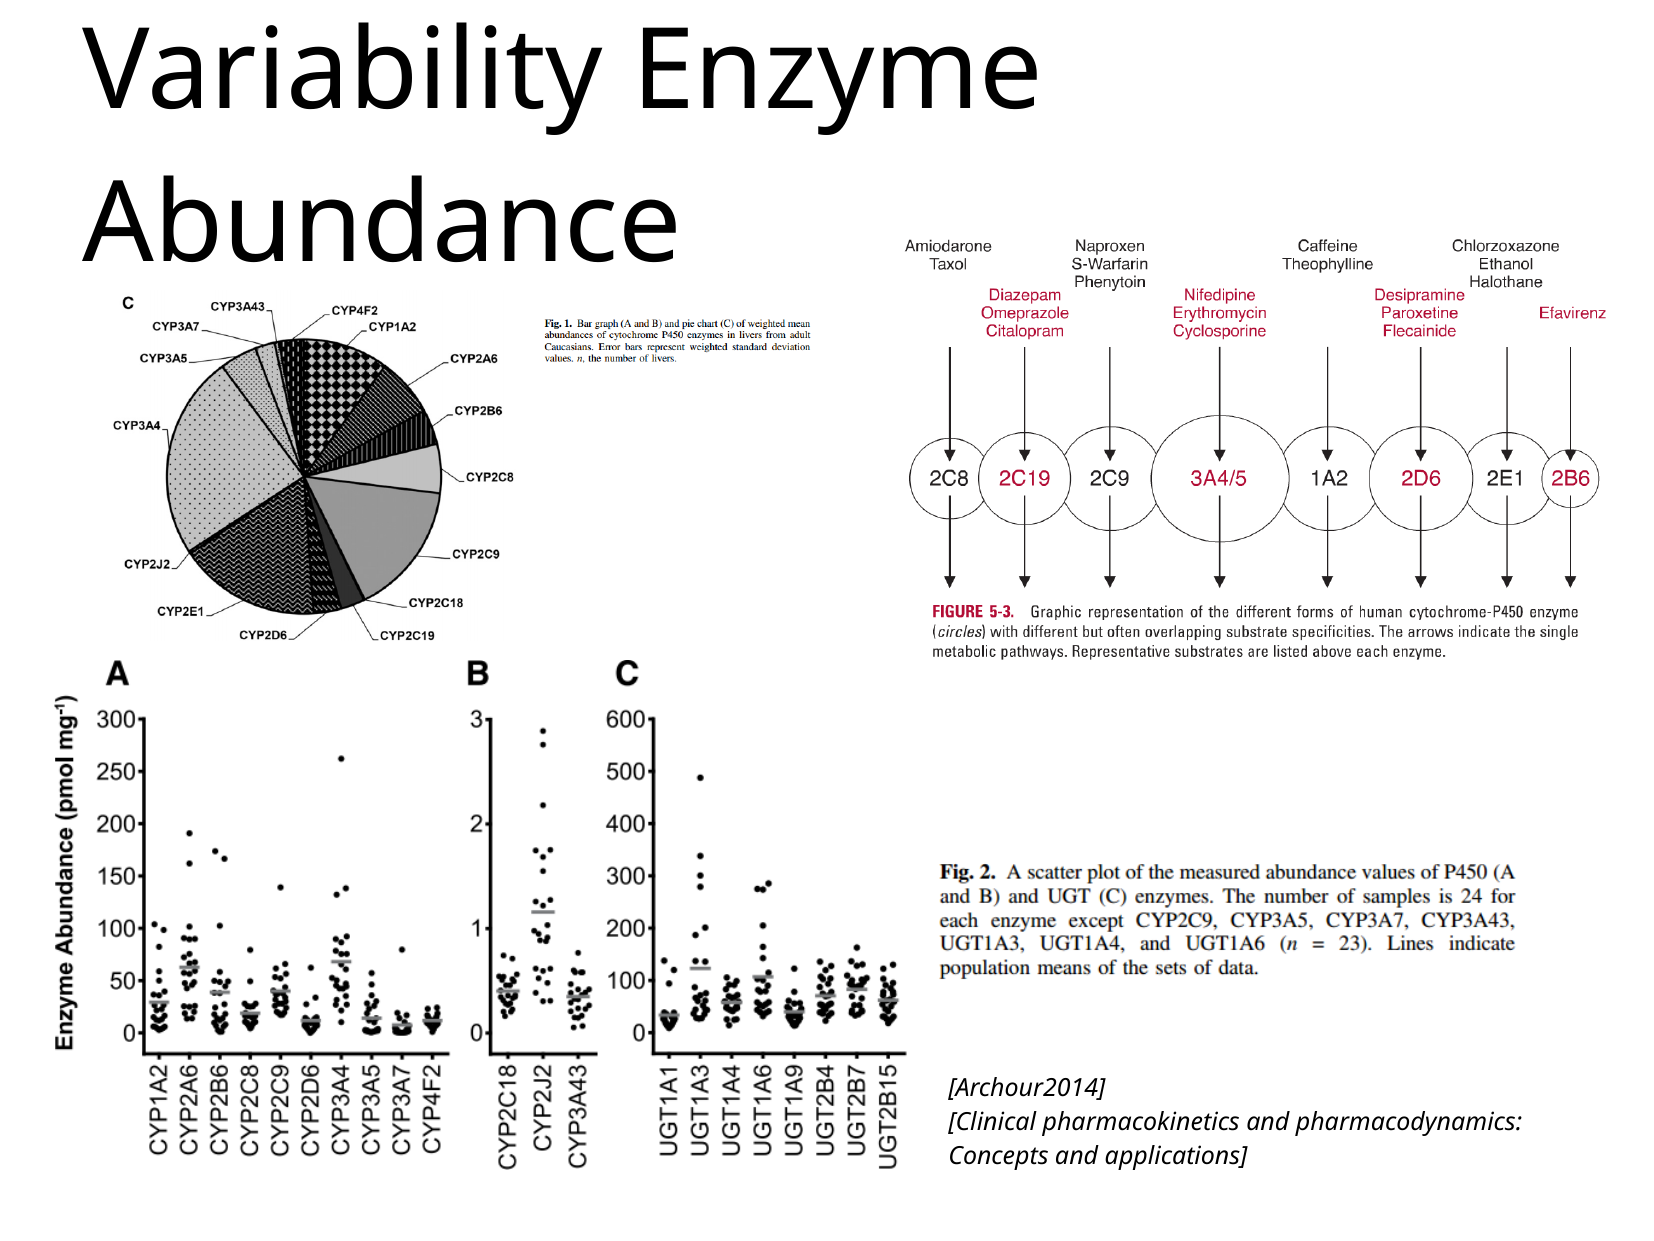

# Variability Enzyme Abundance
[Archour2014]
[Clinical pharmacokinetics and pharmacodynamics:
Concepts and applications]